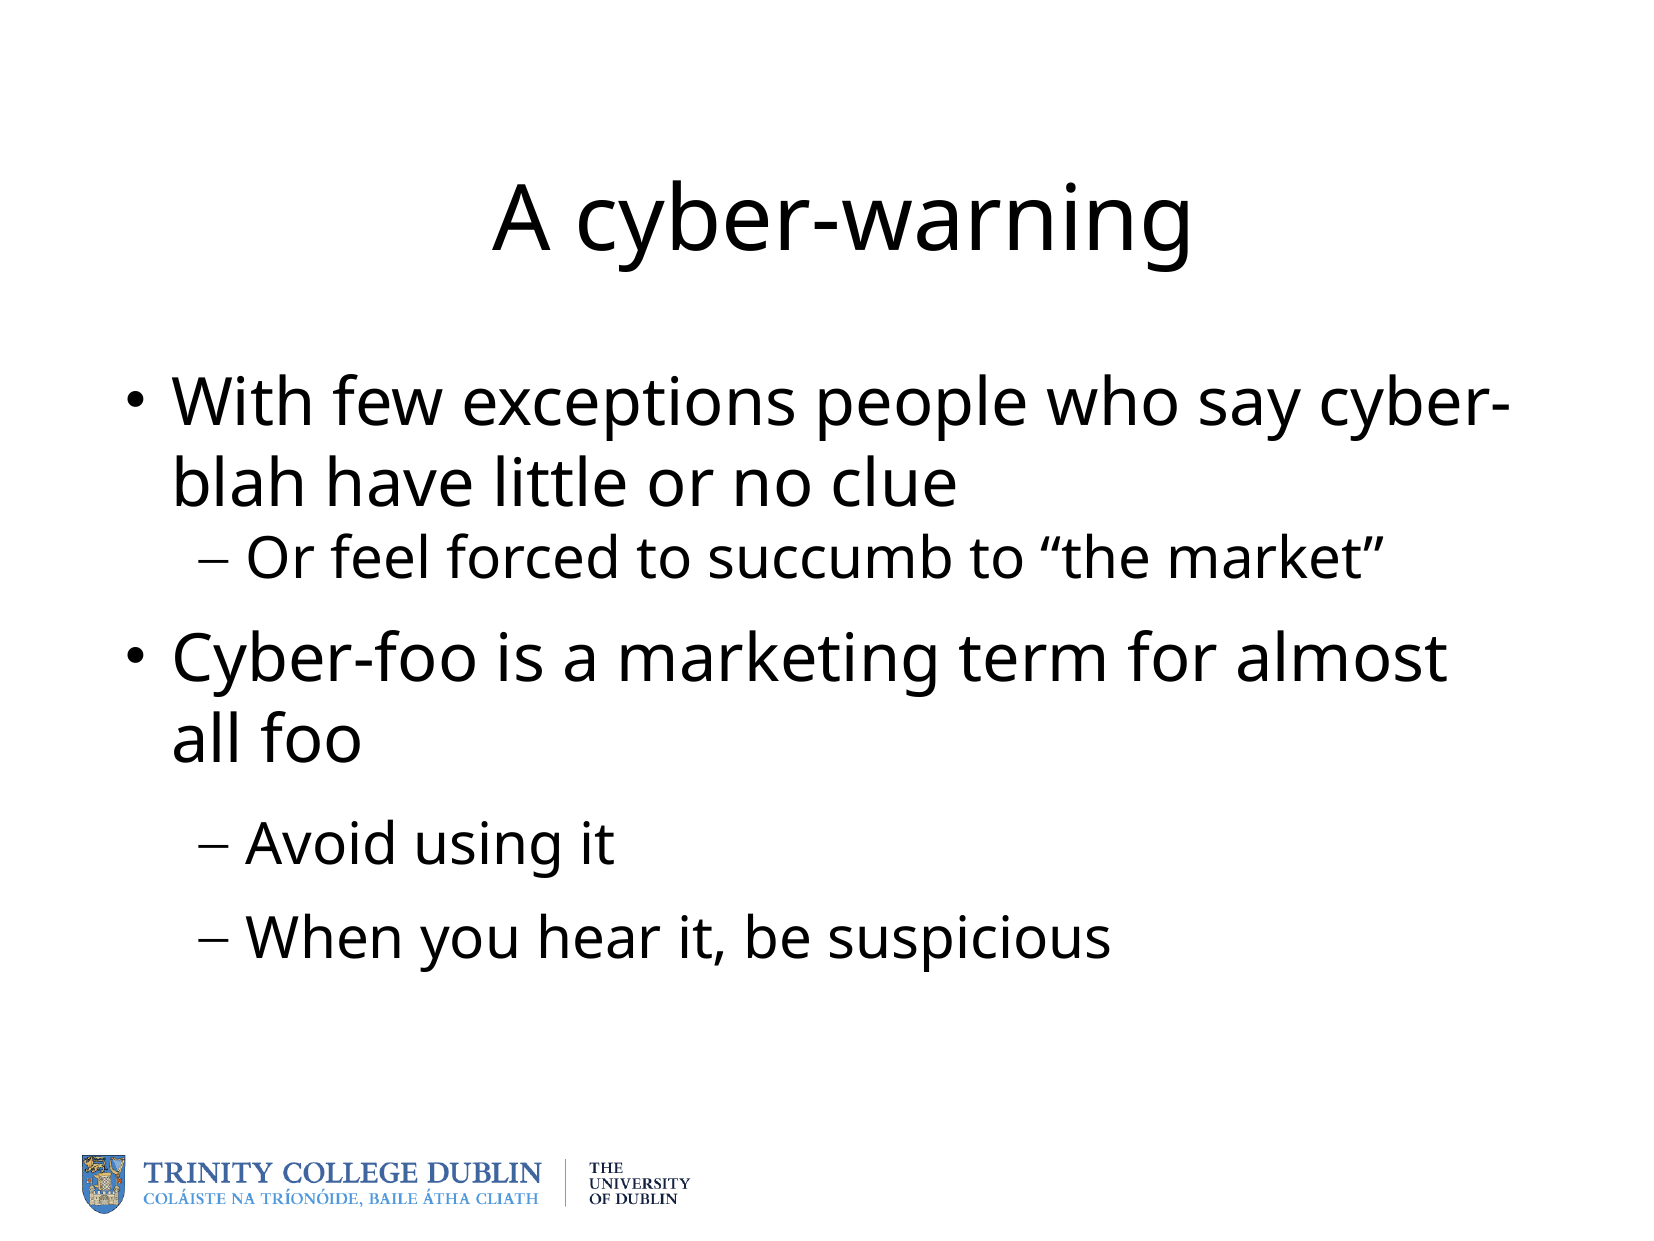

# A cyber-warning
With few exceptions people who say cyber-blah have little or no clue
Or feel forced to succumb to “the market”
Cyber-foo is a marketing term for almost all foo
Avoid using it
When you hear it, be suspicious